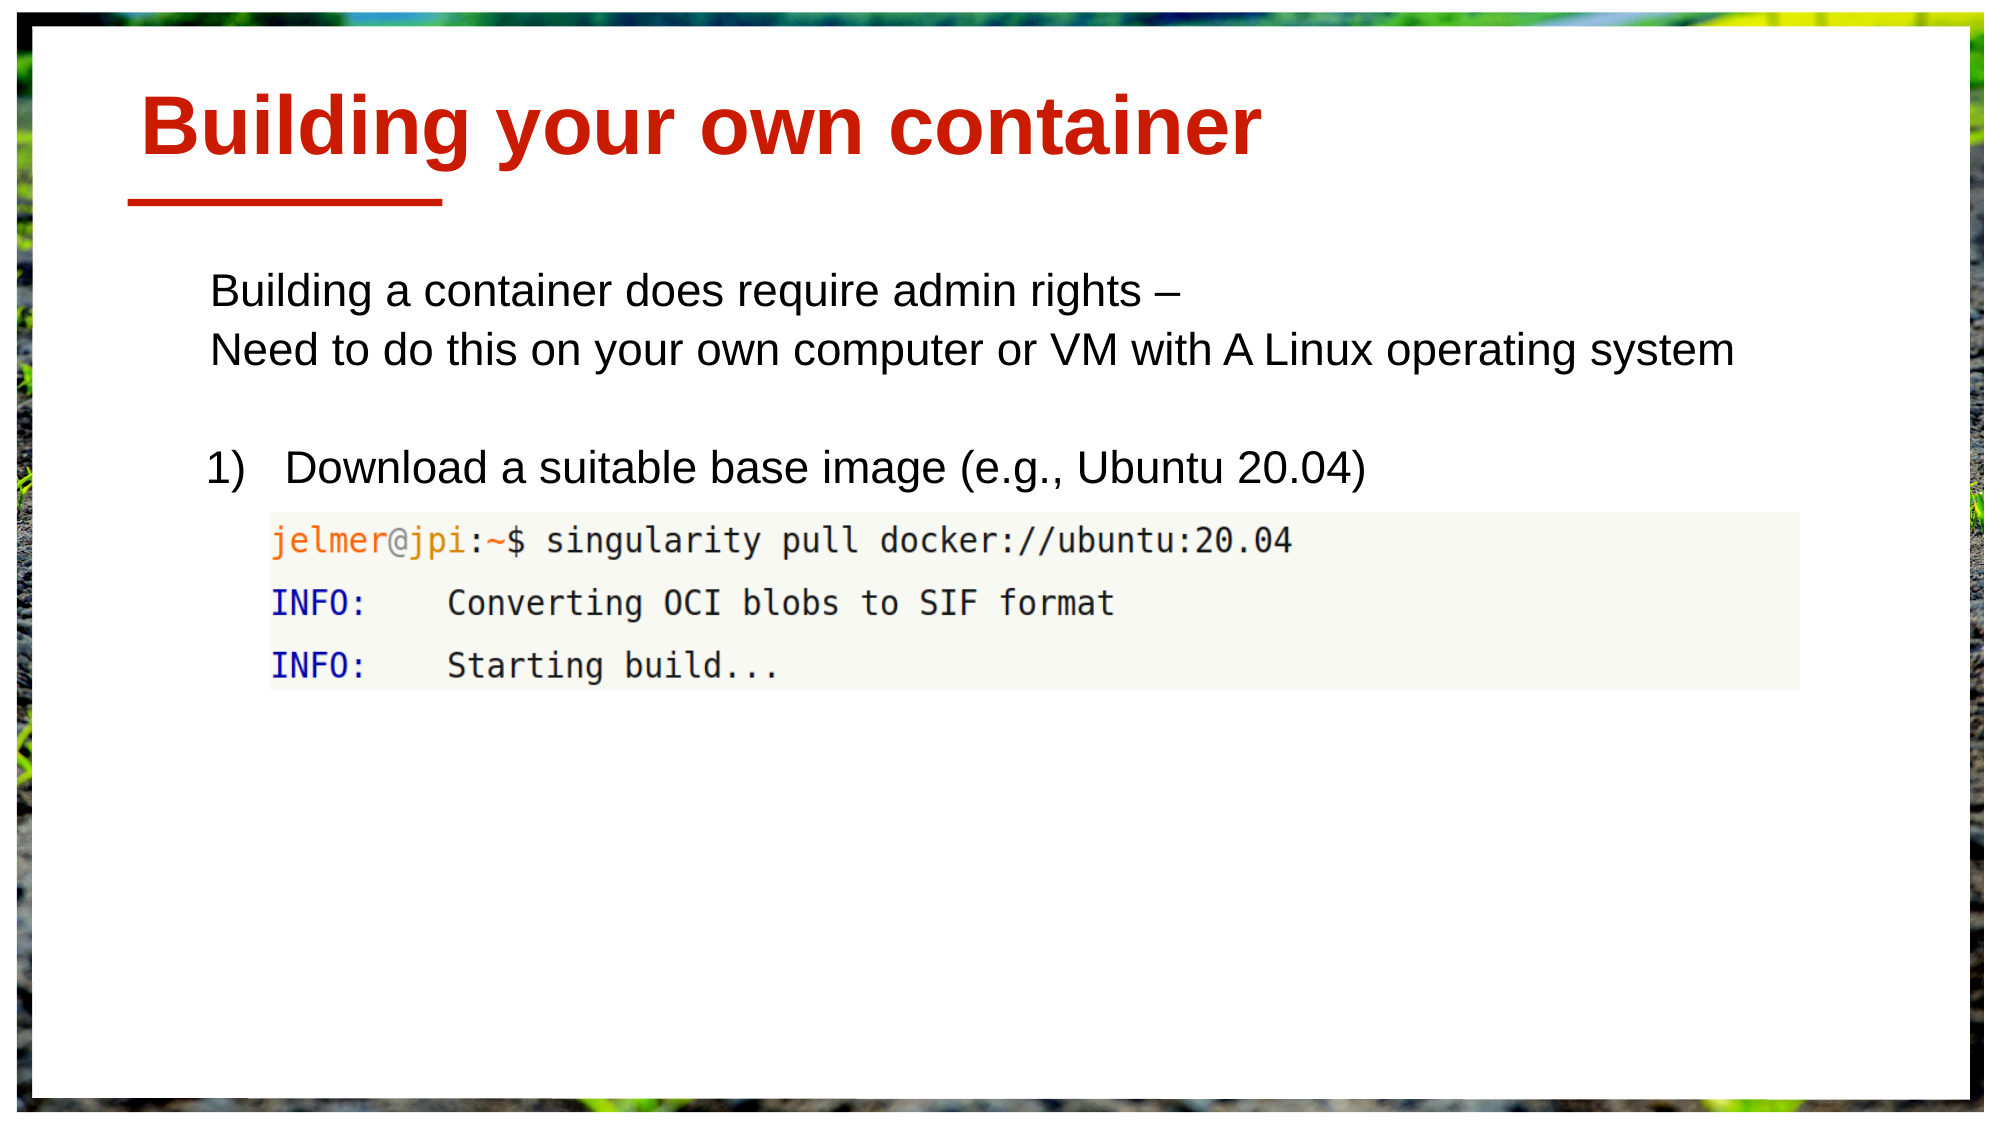

Building your own container
Building a container does require admin rights –
Need to do this on your own computer or VM with A Linux operating system
 Download a suitable base image (e.g., Ubuntu 20.04)